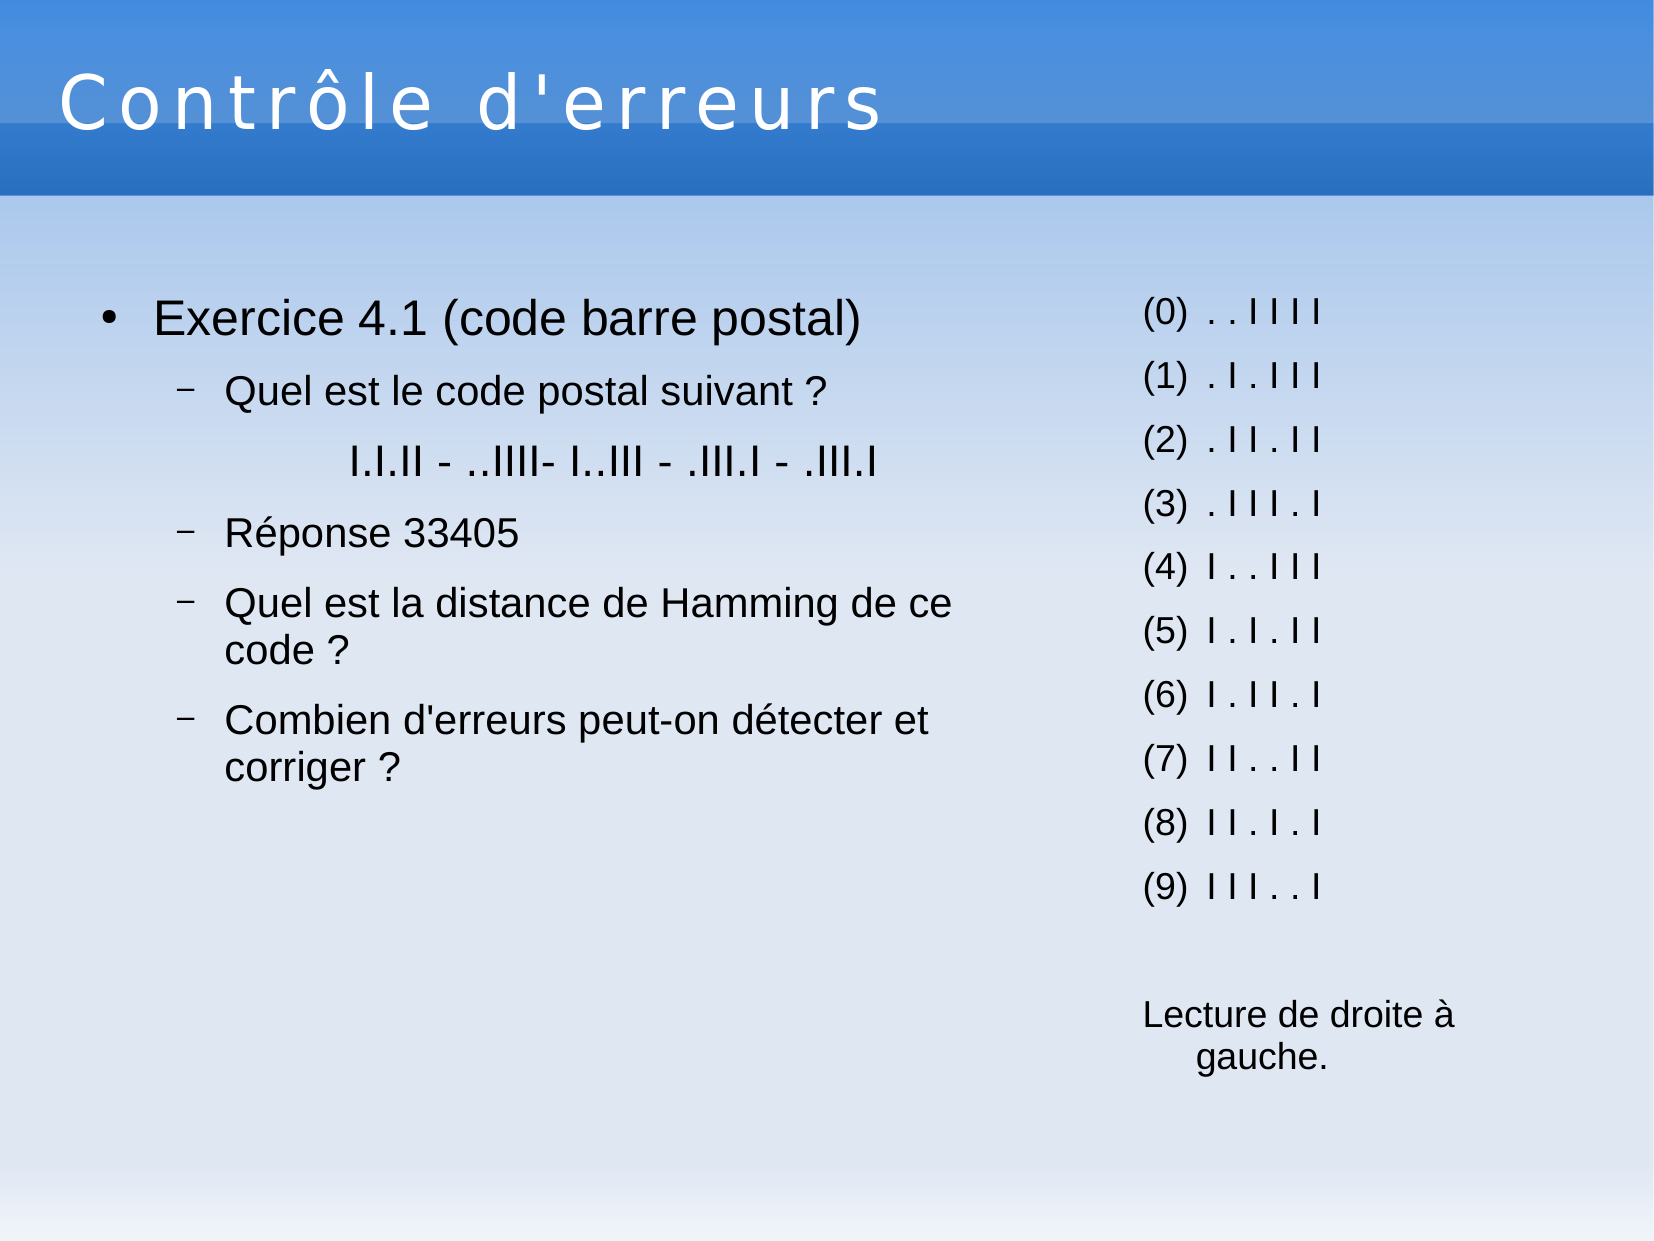

# Contrôle d'erreurs
Exercice 4.1 (code barre postal)
Quel est le code postal suivant ?
I.I.II - ..IIII- I..III - .III.I - .III.I
Réponse 33405
Quel est la distance de Hamming de ce code ?
Combien d'erreurs peut-on détecter et corriger ?
 . . I I I I
 . I . I I I
 . I I . I I
 . I I I . I
 I . . I I I
 I . I . I I
 I . I I . I
 I I . . I I
 I I . I . I
 I I I . . I
Lecture de droite à gauche.